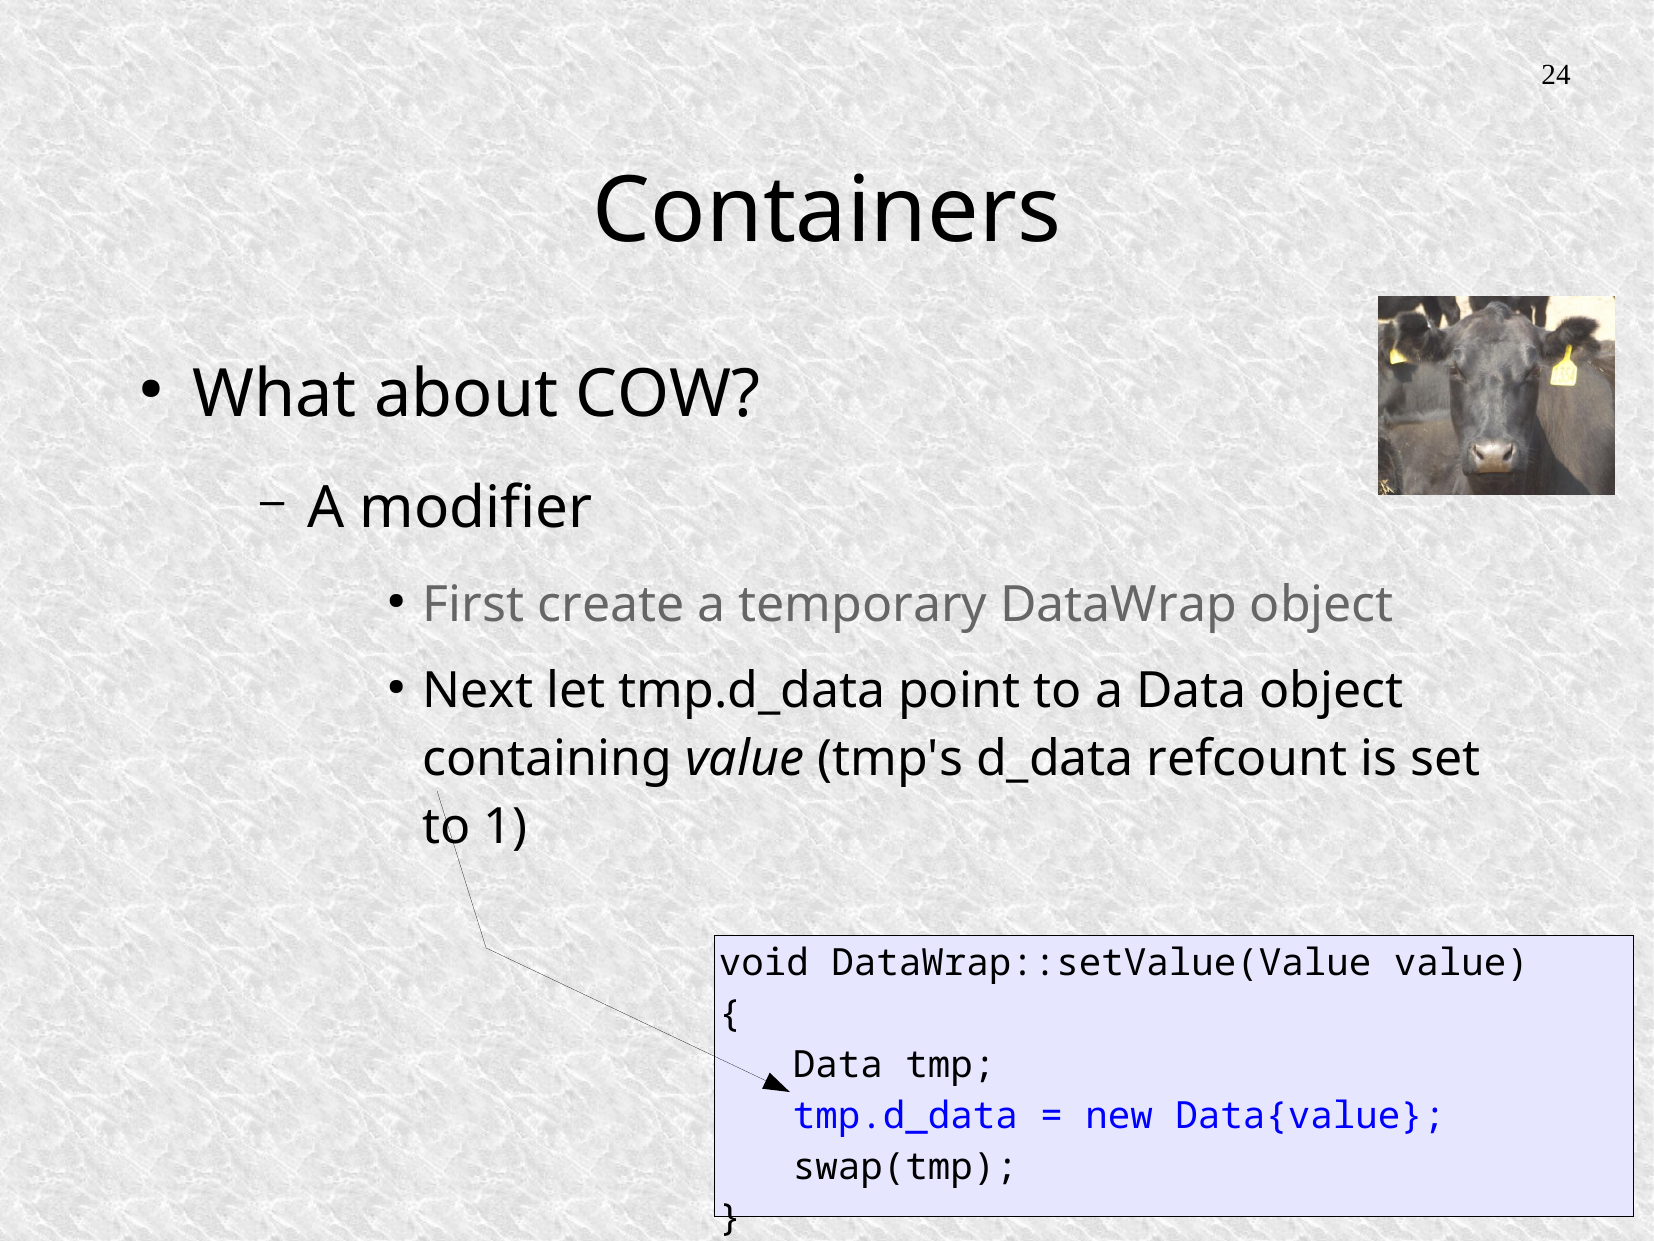

24
# Containers
What about COW?
A modifier
First create a temporary DataWrap object
Next let tmp.d_data point to a Data object containing value (tmp's d_data refcount is set to 1)
void DataWrap::setValue(Value value)
{
	Data tmp;
	tmp.d_data = new Data{value};
	swap(tmp);
}